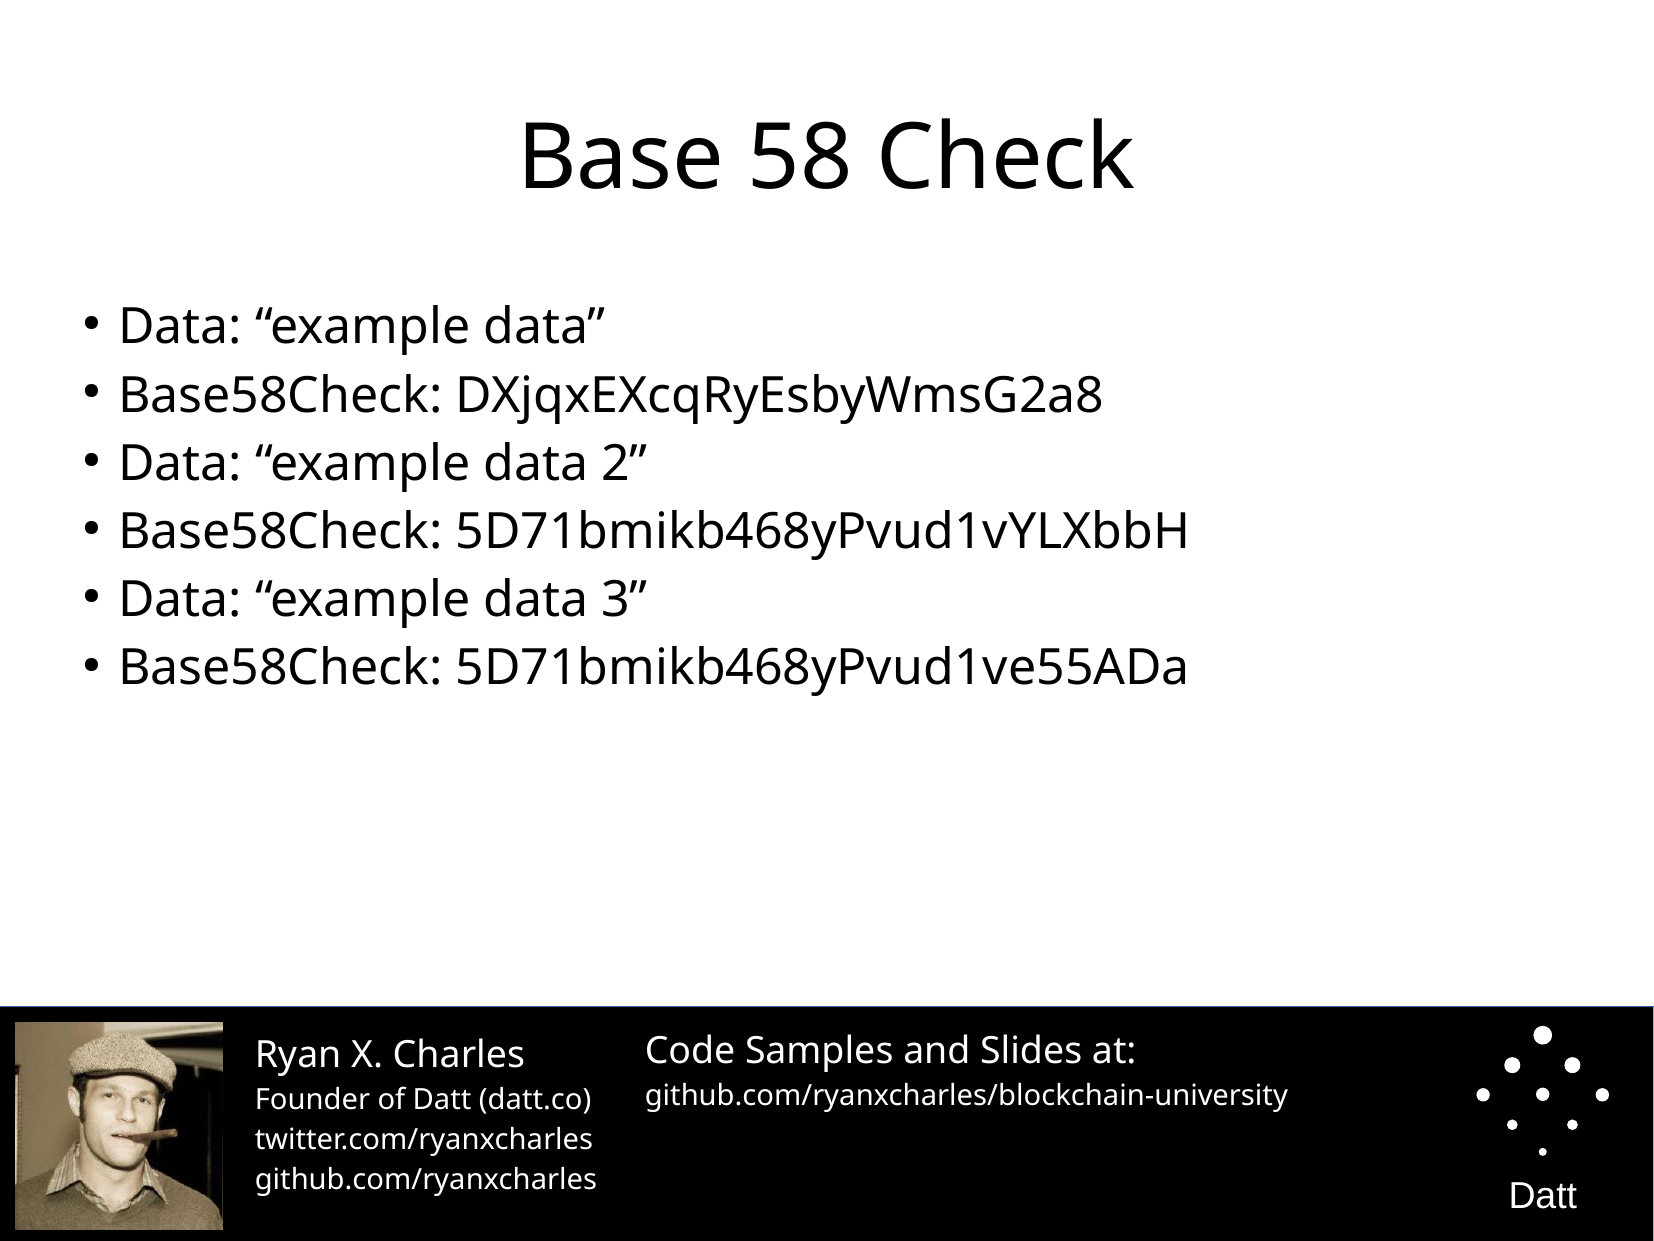

# Base 58 Check
Data: “example data”
Base58Check: DXjqxEXcqRyEsbyWmsG2a8
Data: “example data 2”
Base58Check: 5D71bmikb468yPvud1vYLXbbH
Data: “example data 3”
Base58Check: 5D71bmikb468yPvud1ve55ADa
Code Samples and Slides at:
github.com/ryanxcharles/blockchain-university
Ryan X. Charles
Founder of Datt (datt.co)
twitter.com/ryanxcharles
github.com/ryanxcharles
Datt